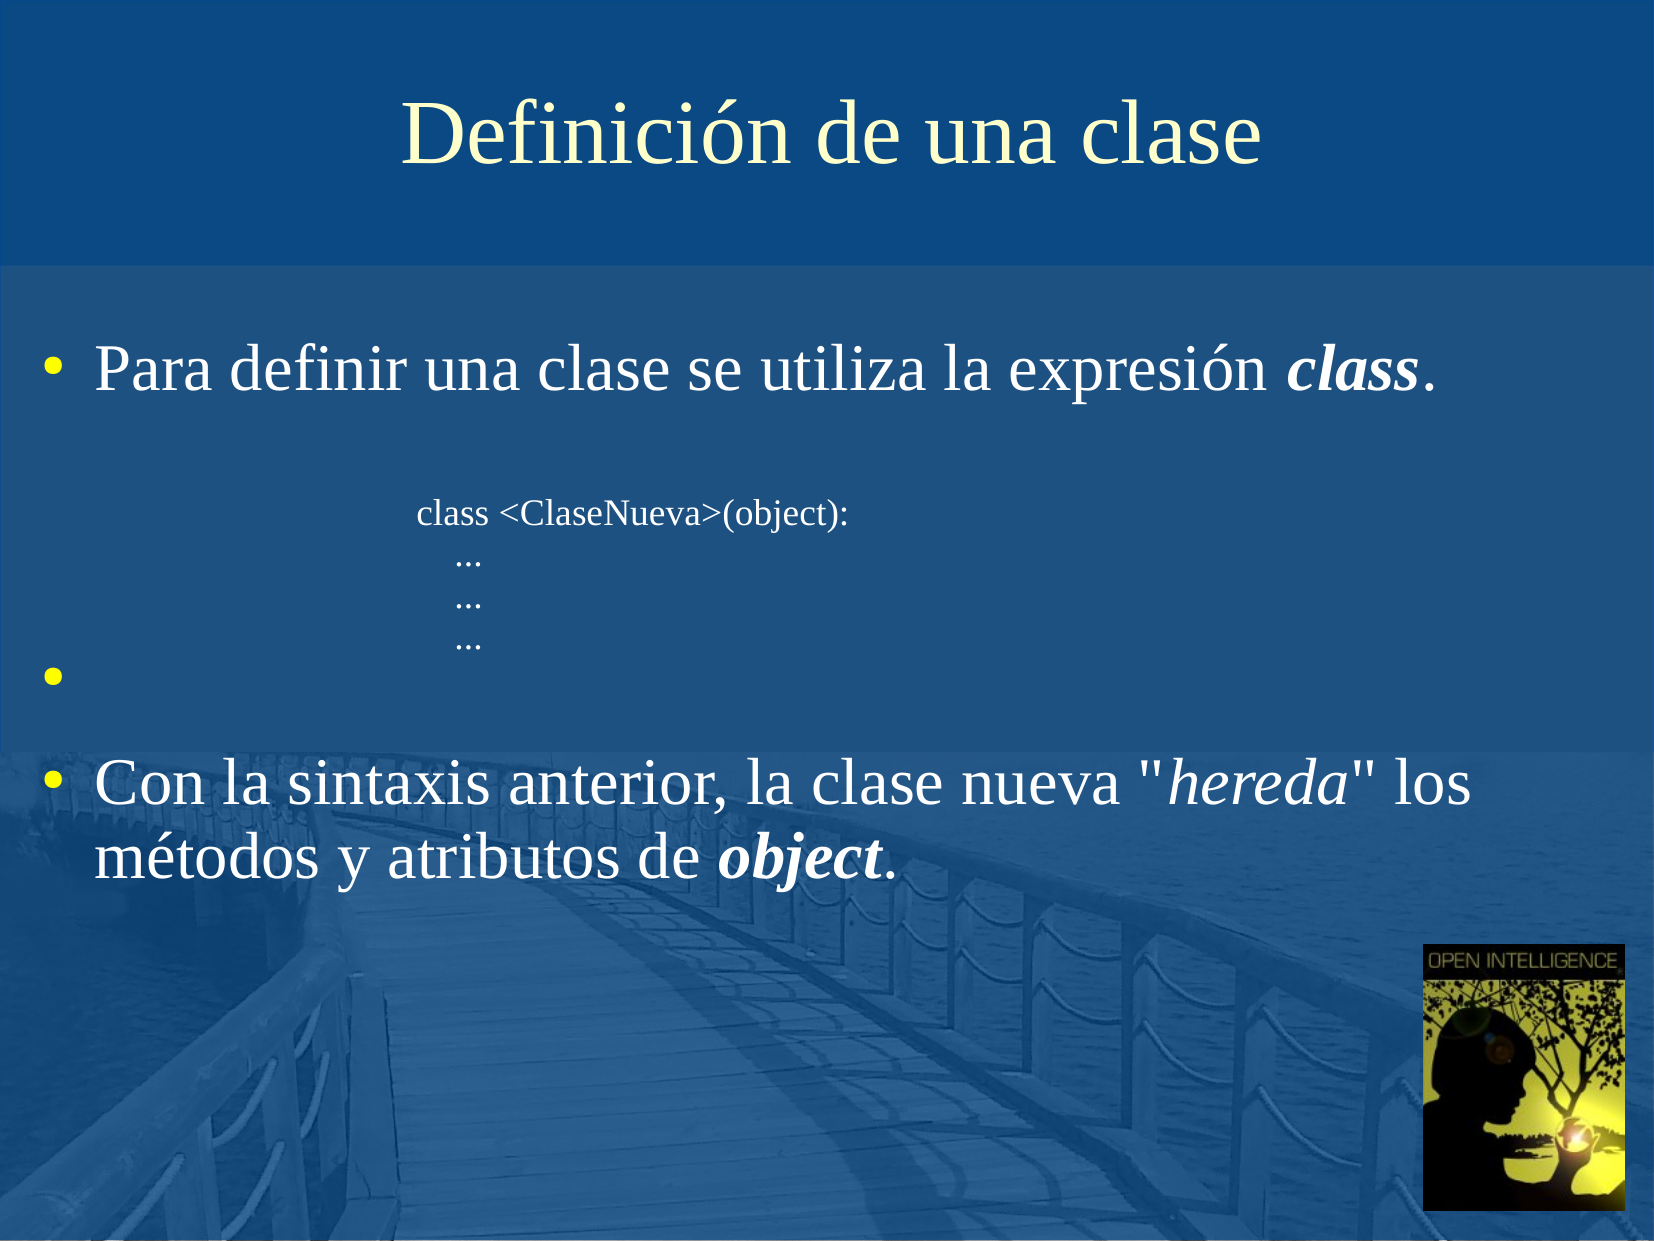

# Definición de una clase
Para definir una clase se utiliza la expresión class.
Con la sintaxis anterior, la clase nueva "hereda" los métodos y atributos de object.
class <ClaseNueva>(object):
 ...
 ...
 ...